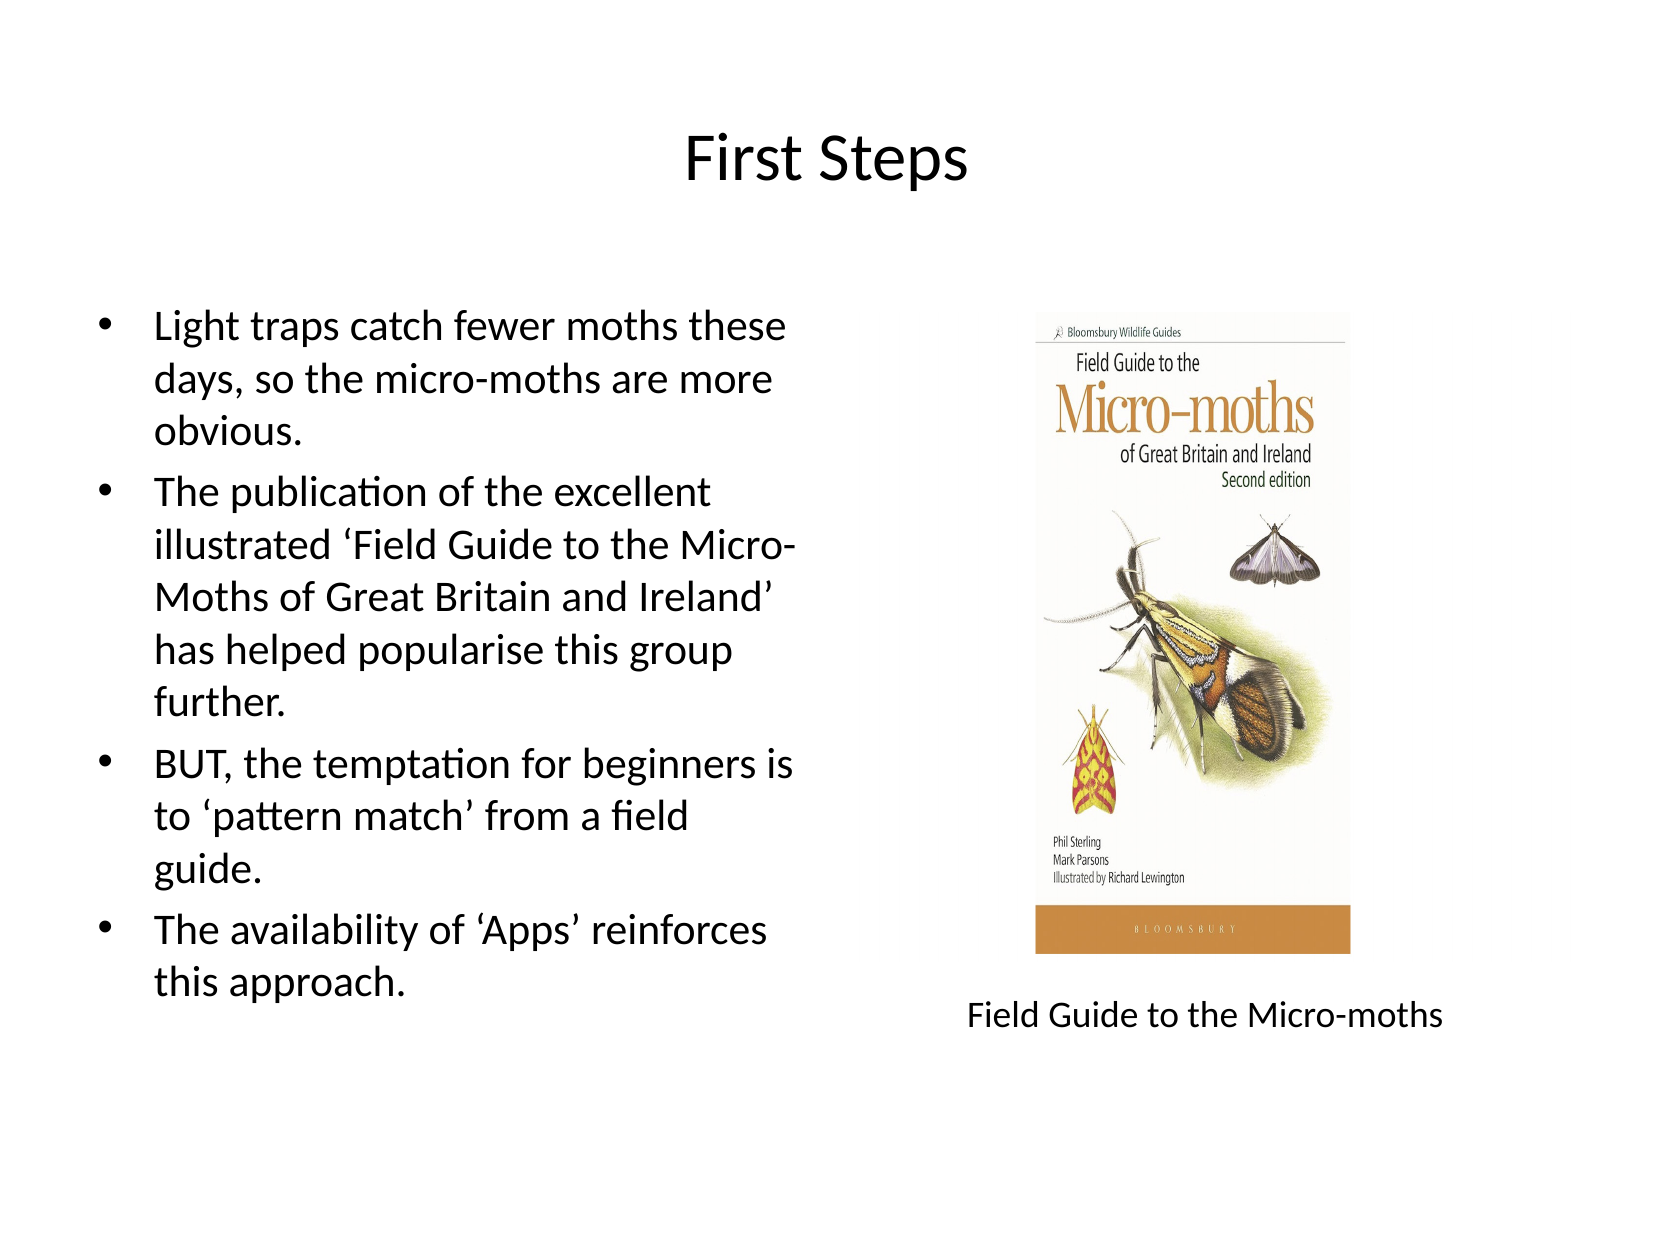

# First Steps
Light traps catch fewer moths these days, so the micro-moths are more obvious.
The publication of the excellent illustrated ‘Field Guide to the Micro-Moths of Great Britain and Ireland’ has helped popularise this group further.
BUT, the temptation for beginners is to ‘pattern match’ from a field guide.
The availability of ‘Apps’ reinforces this approach.
Field Guide to the Micro-moths